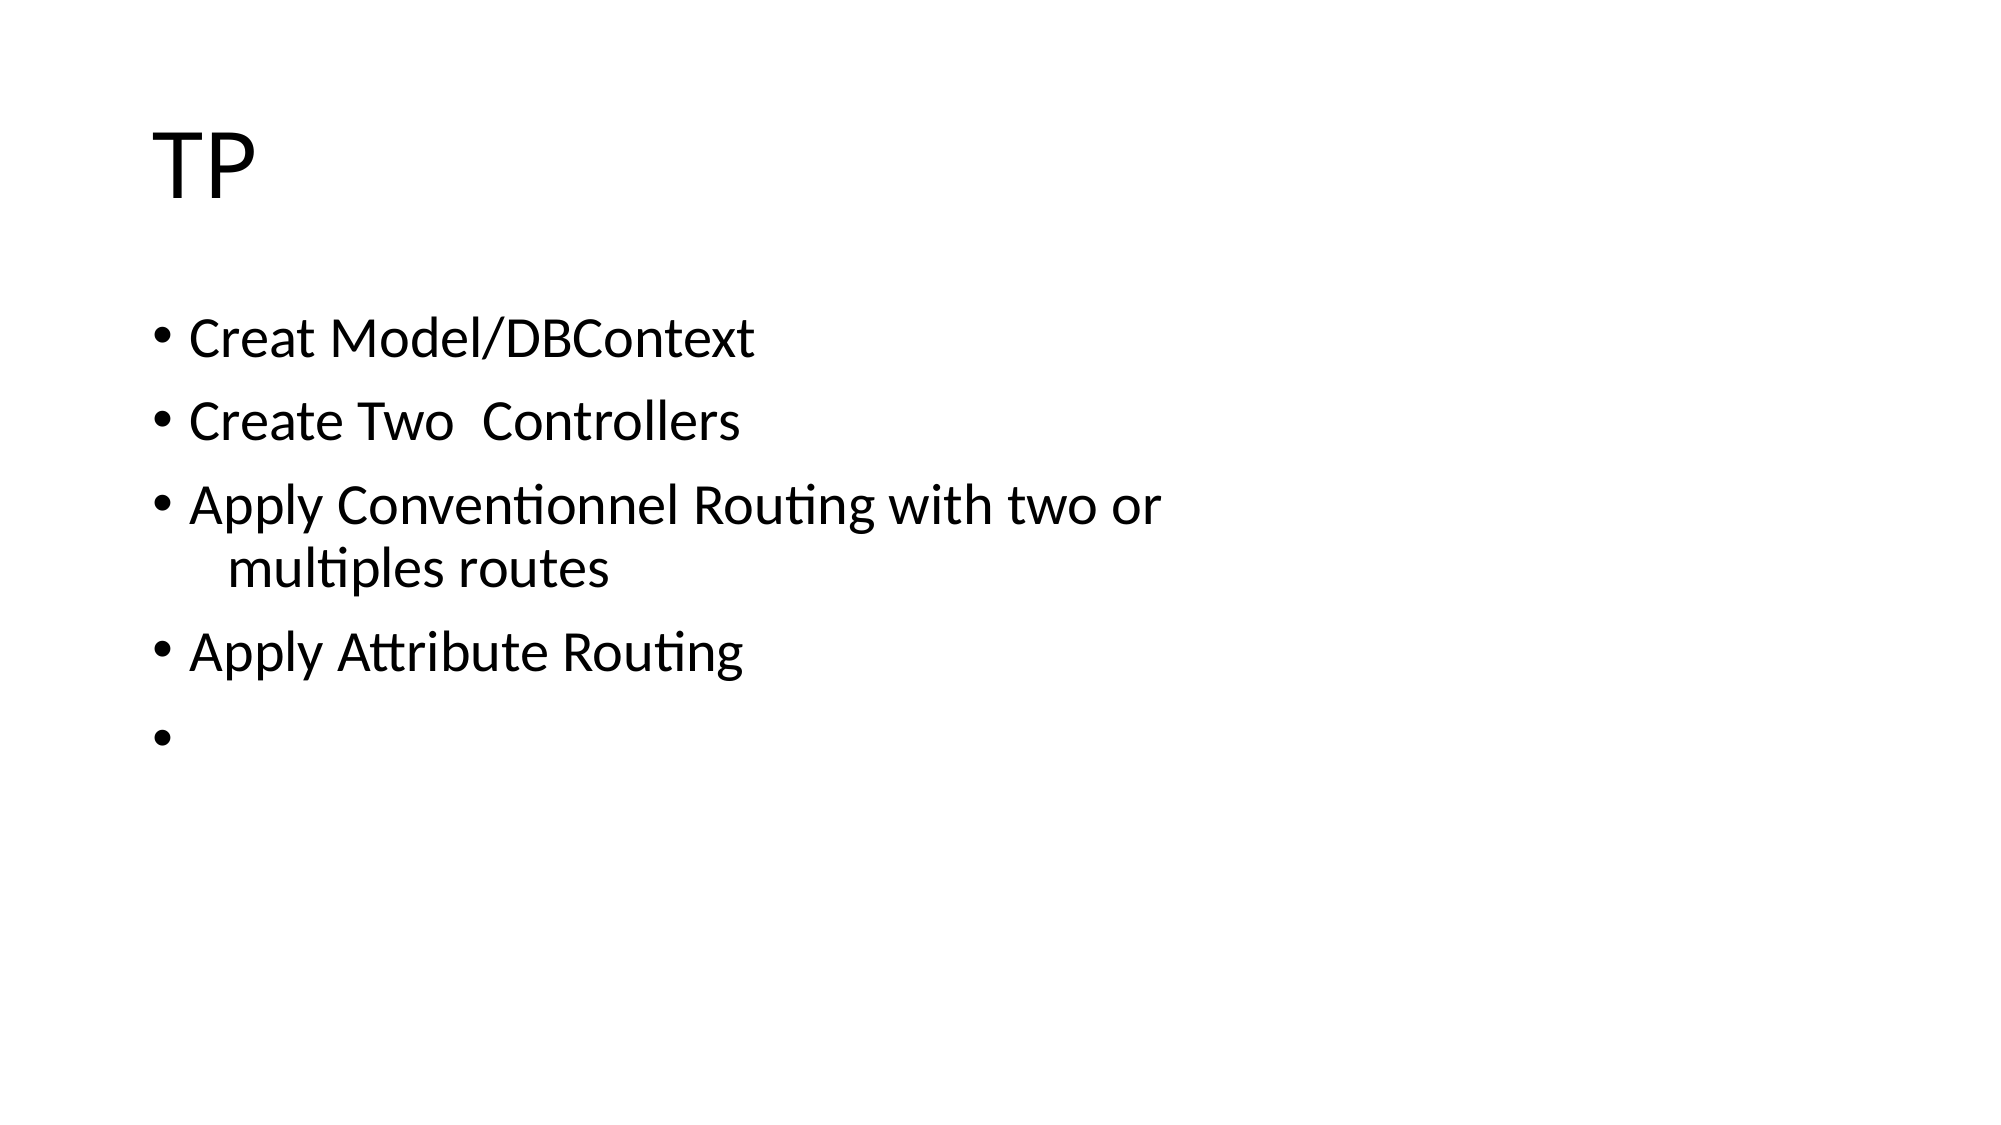

# TP
Creat Model/DBContext
Create Two Controllers
Apply Conventionnel Routing with two or multiples routes
Apply Attribute Routing